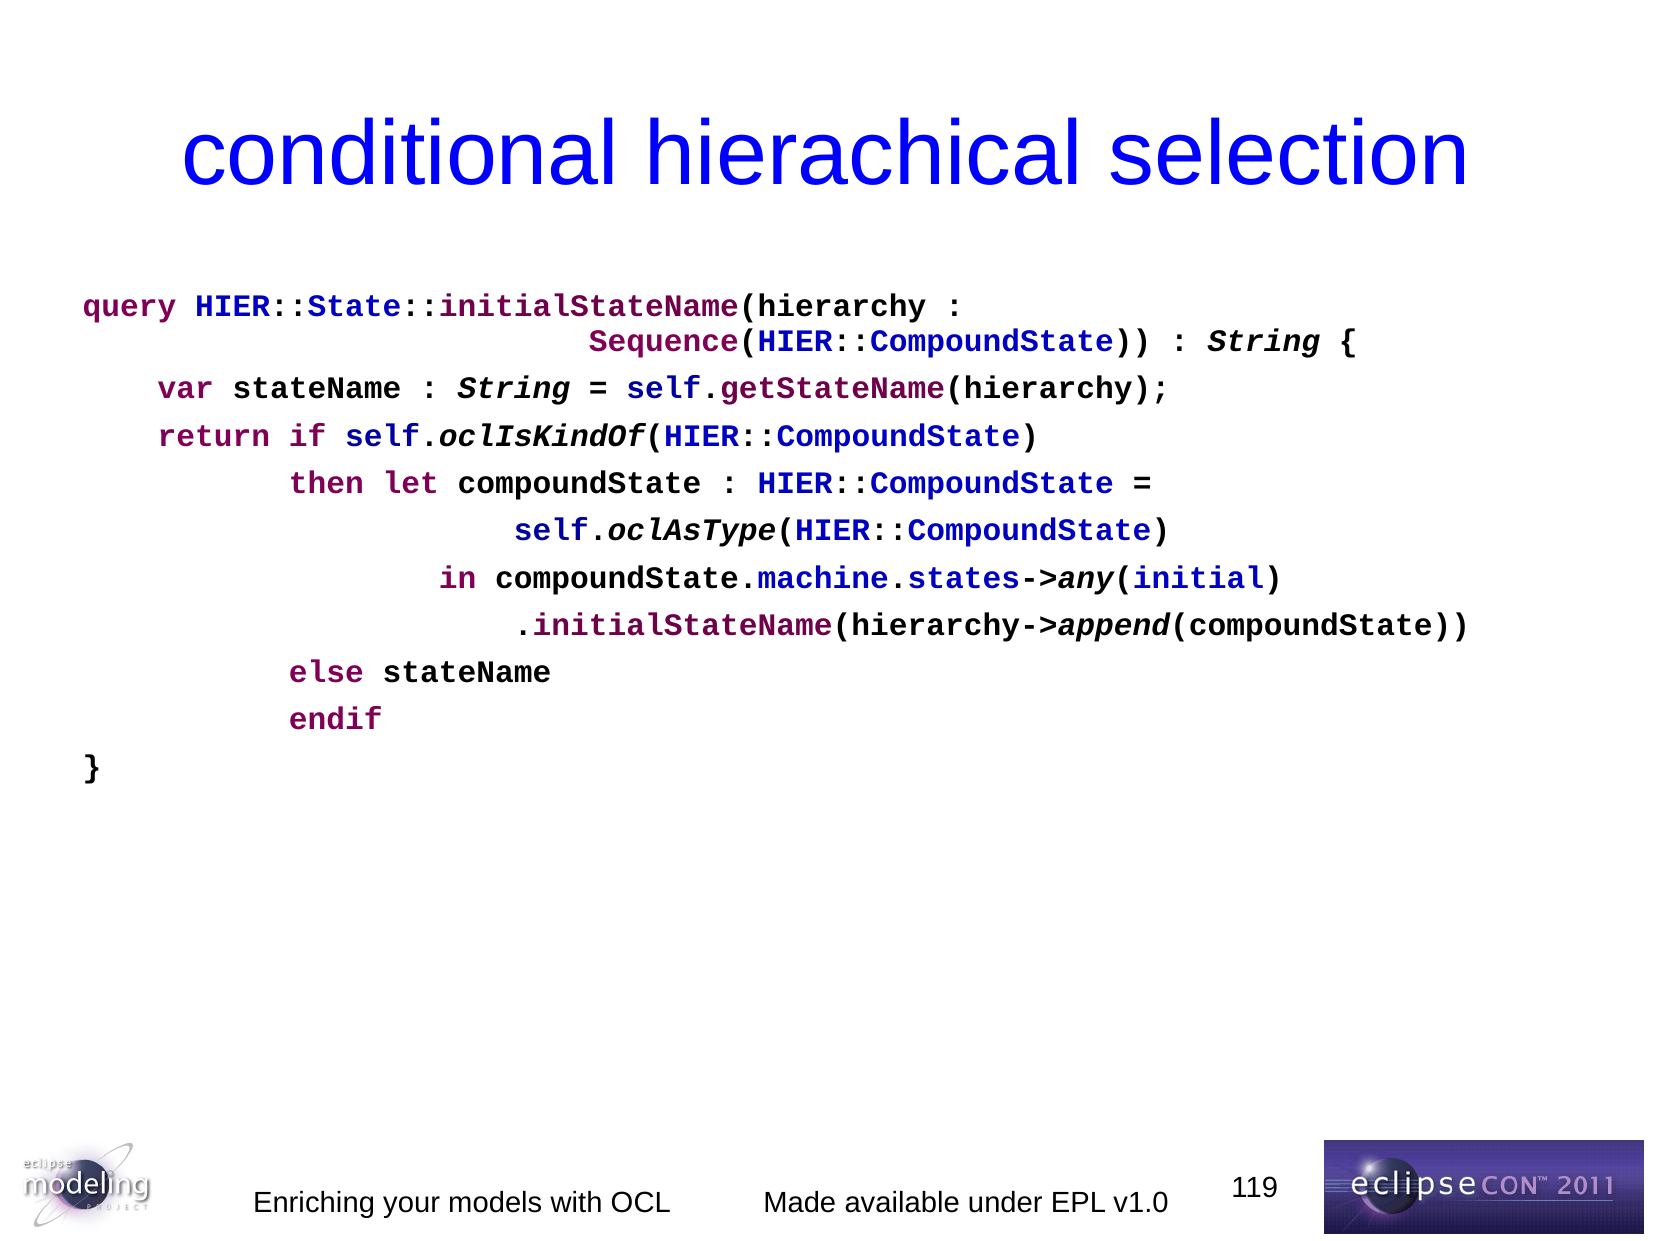

# conditional hierachical selection
query HIER::State::initialStateName(hierarchy :
 Sequence(HIER::CompoundState)) : String {
 var stateName : String = self.getStateName(hierarchy);
 return if self.oclIsKindOf(HIER::CompoundState)
 then let compoundState : HIER::CompoundState =
 self.oclAsType(HIER::CompoundState)
 in compoundState.machine.states->any(initial)
 .initialStateName(hierarchy->append(compoundState))
 else stateName
 endif
}
119
Enriching your models with OCL